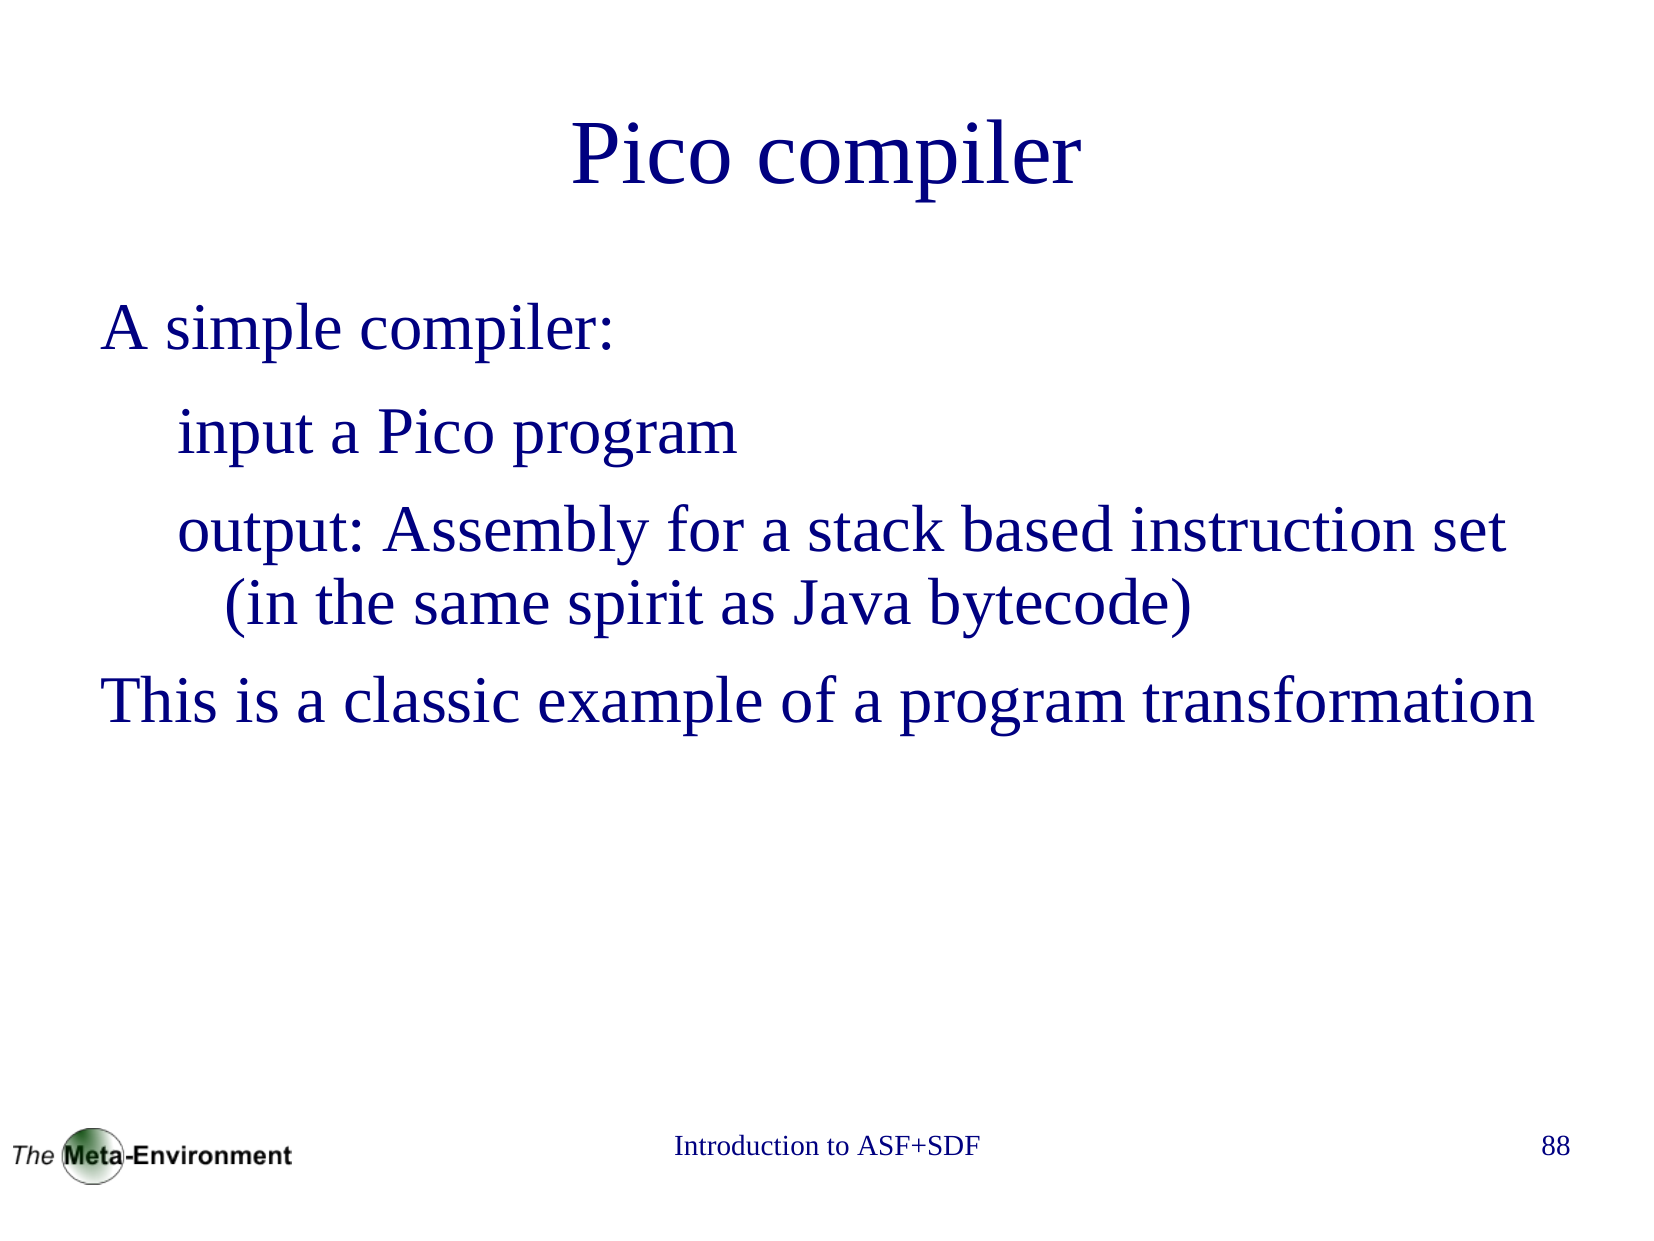

# Pico compiler
A simple compiler:
input a Pico program
output: Assembly for a stack based instruction set (in the same spirit as Java bytecode)
This is a classic example of a program transformation
88